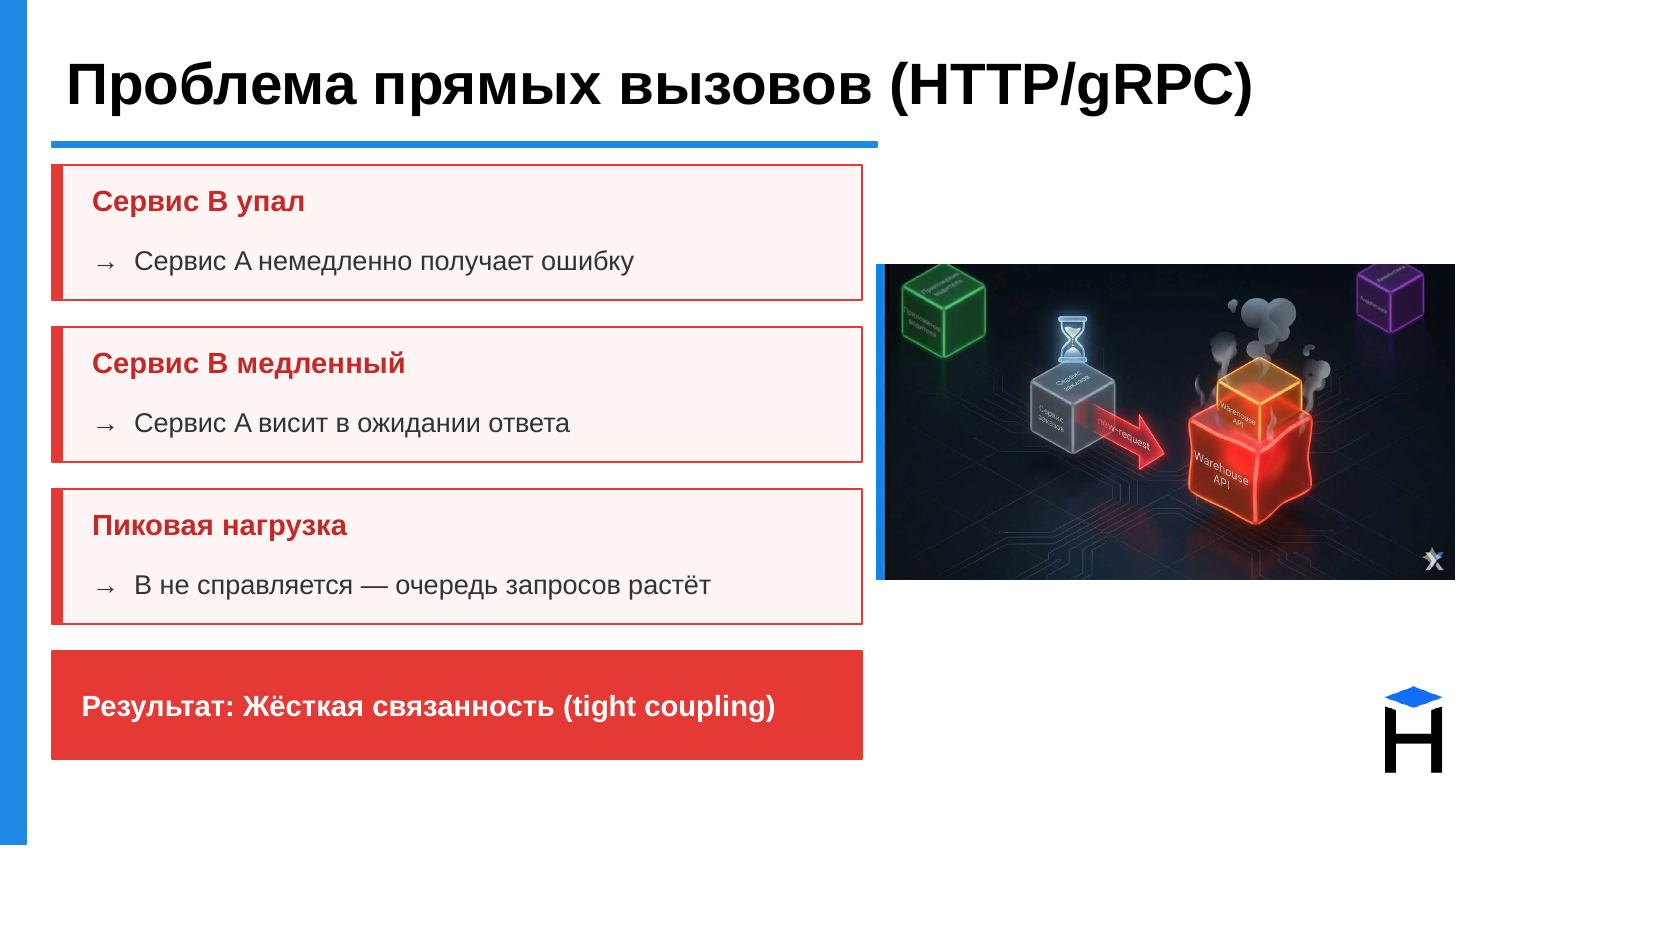

Проблема прямых вызовов (HTTP/gRPC)
Сервис B упал
→ Сервис A немедленно получает ошибку
Сервис B медленный
→ Сервис A висит в ожидании ответа
Пиковая нагрузка
→ B не справляется — очередь запросов растёт
Результат: Жёсткая связанность (tight coupling)